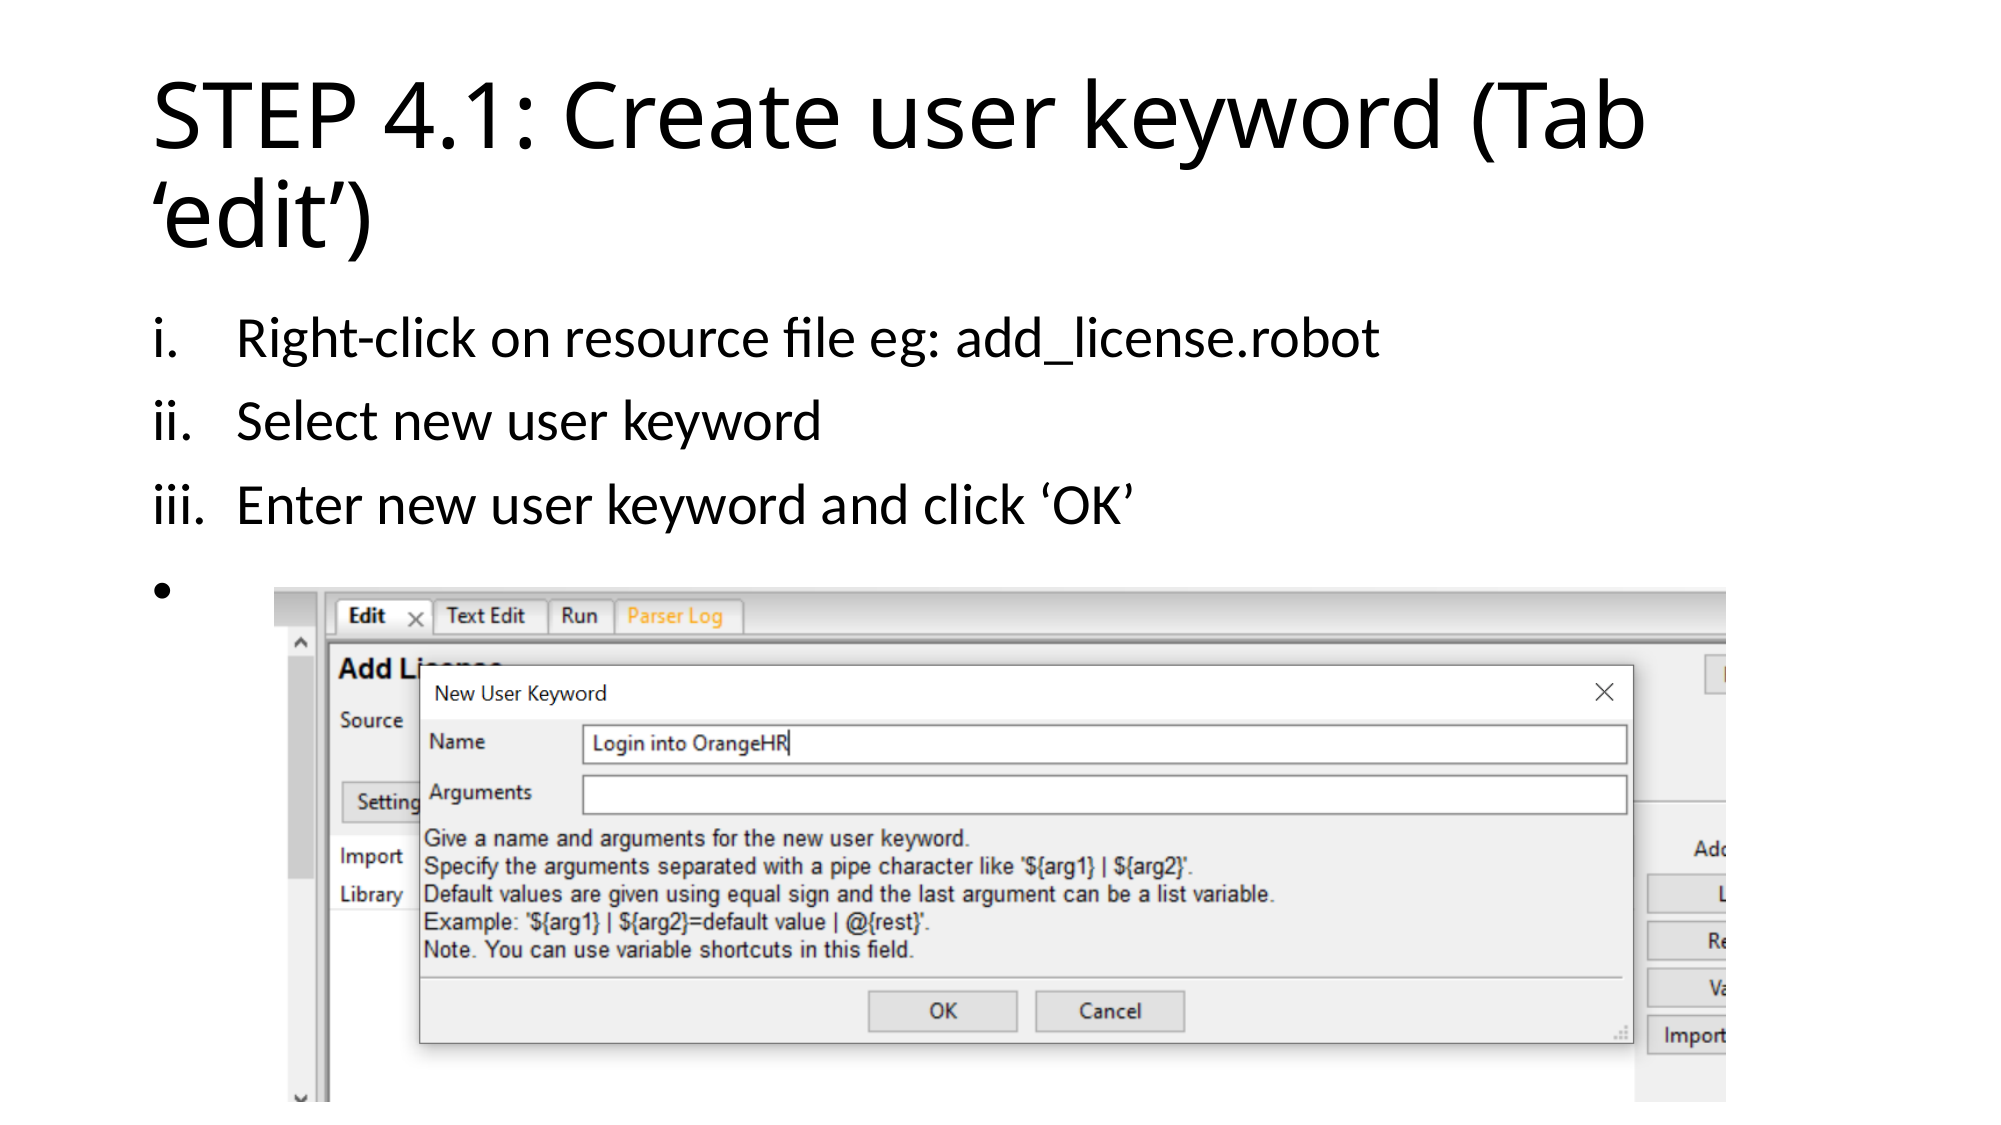

# STEP 4.1: Create user keyword (Tab ‘edit’)
Right-click on resource file eg: add_license.robot
Select new user keyword
Enter new user keyword and click ‘OK’